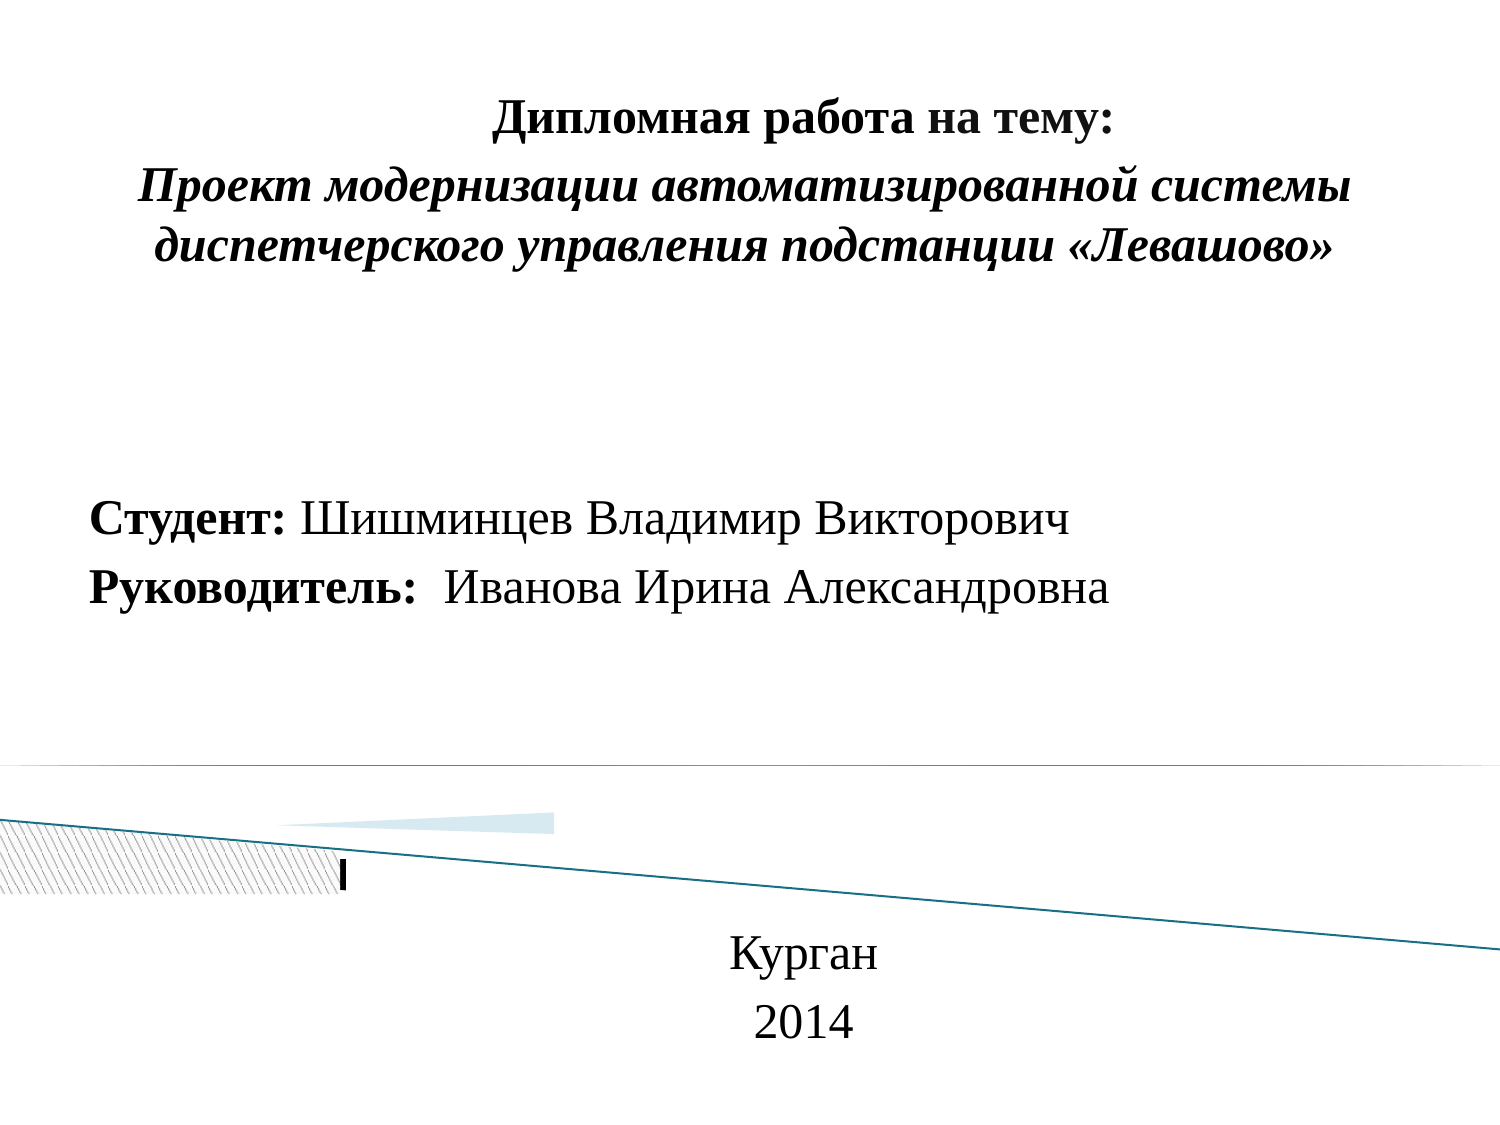

# Дипломная работа на тему:
Проект модернизации автоматизированной системы диспетчерского управления подстанции «Левашово»
	Студент: Шишминцев Владимир Викторович
	Руководитель: Иванова Ирина Александровна
Курган
2014